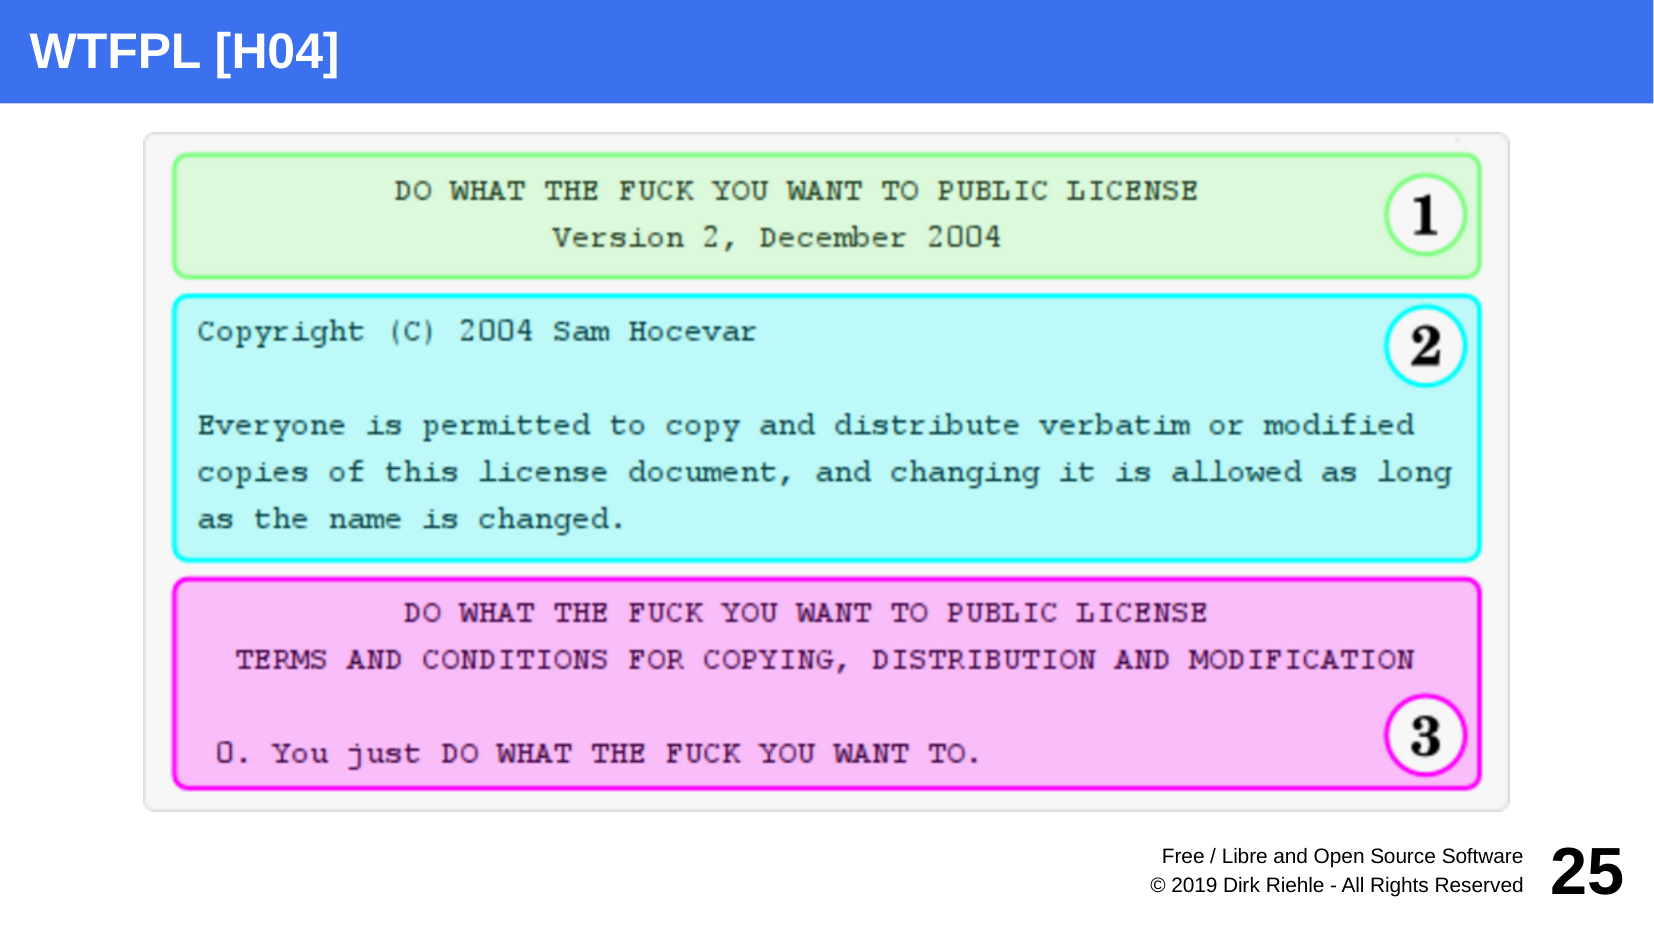

# WTFPL [H04]
Free / Libre and Open Source Software
25
© 2019 Dirk Riehle - All Rights Reserved